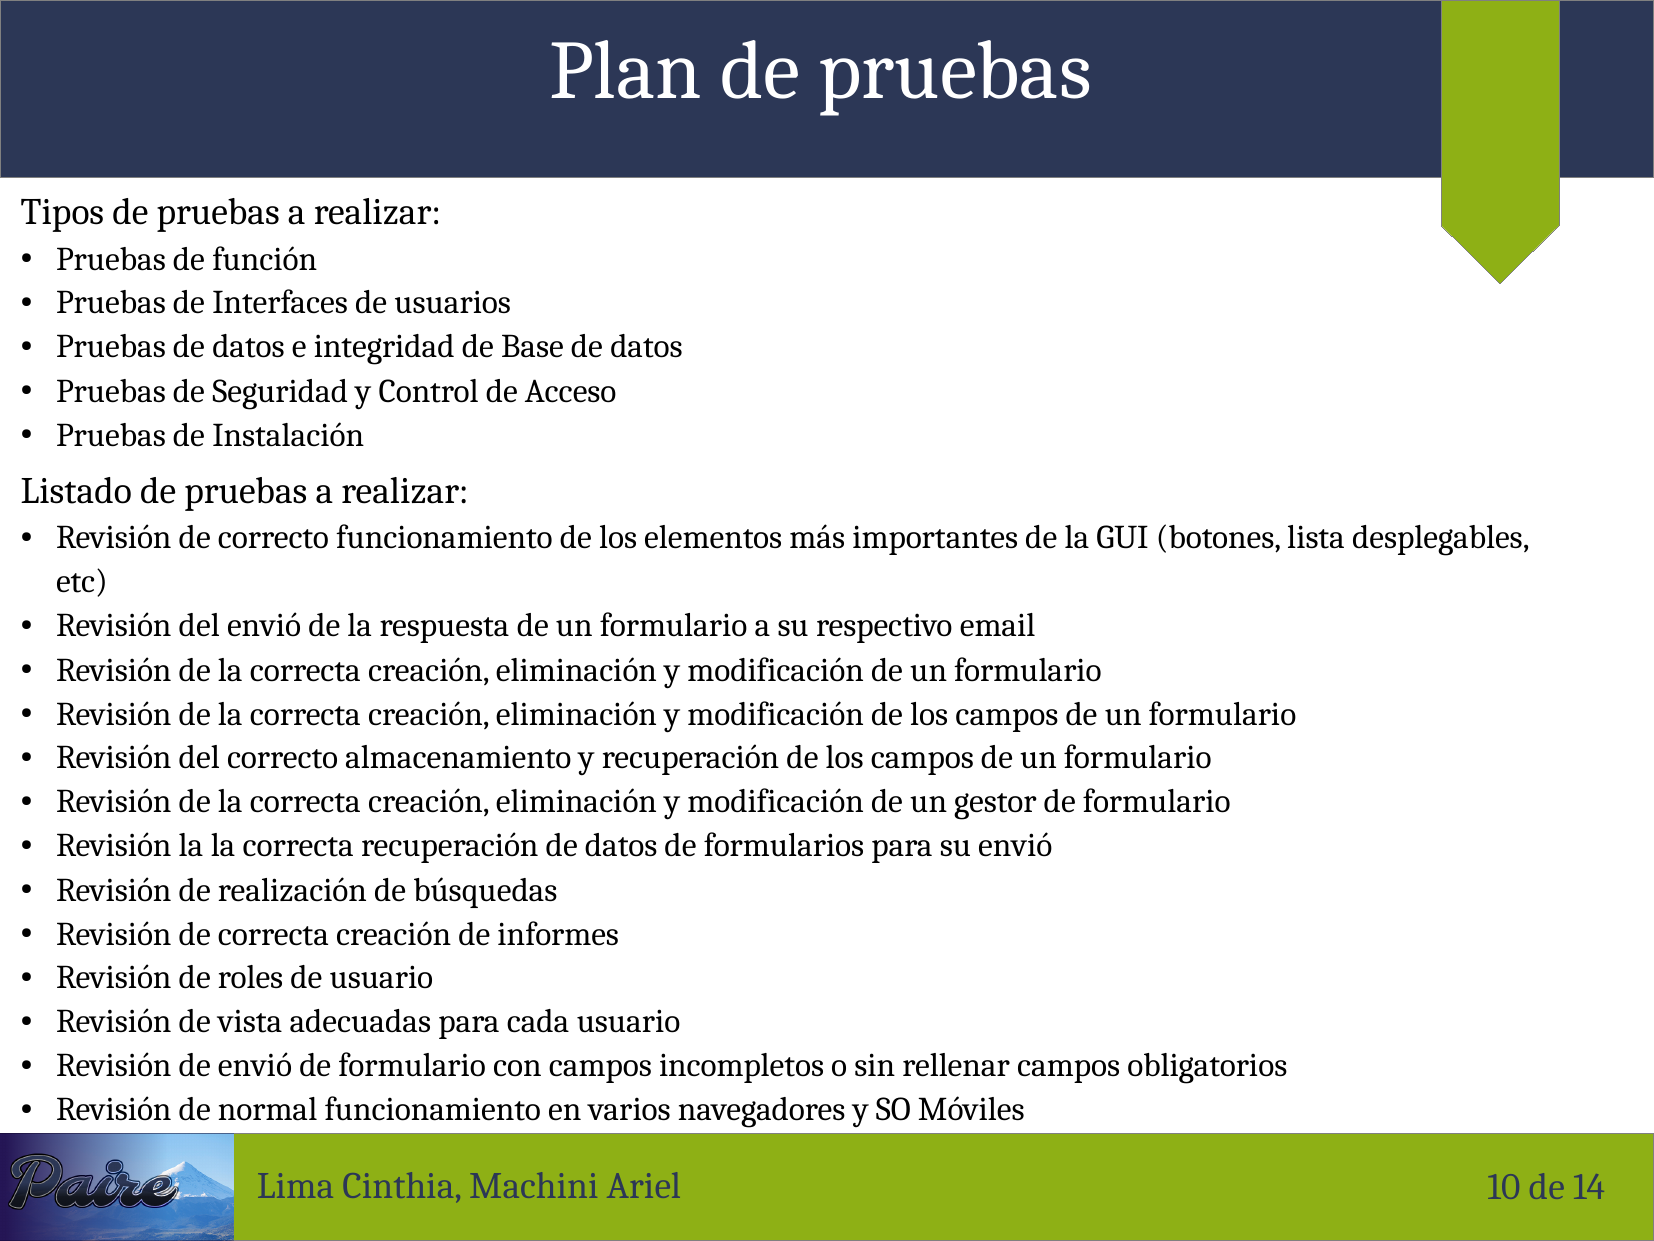

Plan de pruebas
Tipos de pruebas a realizar:
Pruebas de función
Pruebas de Interfaces de usuarios
Pruebas de datos e integridad de Base de datos
Pruebas de Seguridad y Control de Acceso
Pruebas de Instalación
Listado de pruebas a realizar:
Revisión de correcto funcionamiento de los elementos más importantes de la GUI (botones, lista desplegables, etc)
Revisión del envió de la respuesta de un formulario a su respectivo email
Revisión de la correcta creación, eliminación y modificación de un formulario
Revisión de la correcta creación, eliminación y modificación de los campos de un formulario
Revisión del correcto almacenamiento y recuperación de los campos de un formulario
Revisión de la correcta creación, eliminación y modificación de un gestor de formulario
Revisión la la correcta recuperación de datos de formularios para su envió
Revisión de realización de búsquedas
Revisión de correcta creación de informes
Revisión de roles de usuario
Revisión de vista adecuadas para cada usuario
Revisión de envió de formulario con campos incompletos o sin rellenar campos obligatorios
Revisión de normal funcionamiento en varios navegadores y SO Móviles
Lima Cinthia, Machini Ariel
 de 14